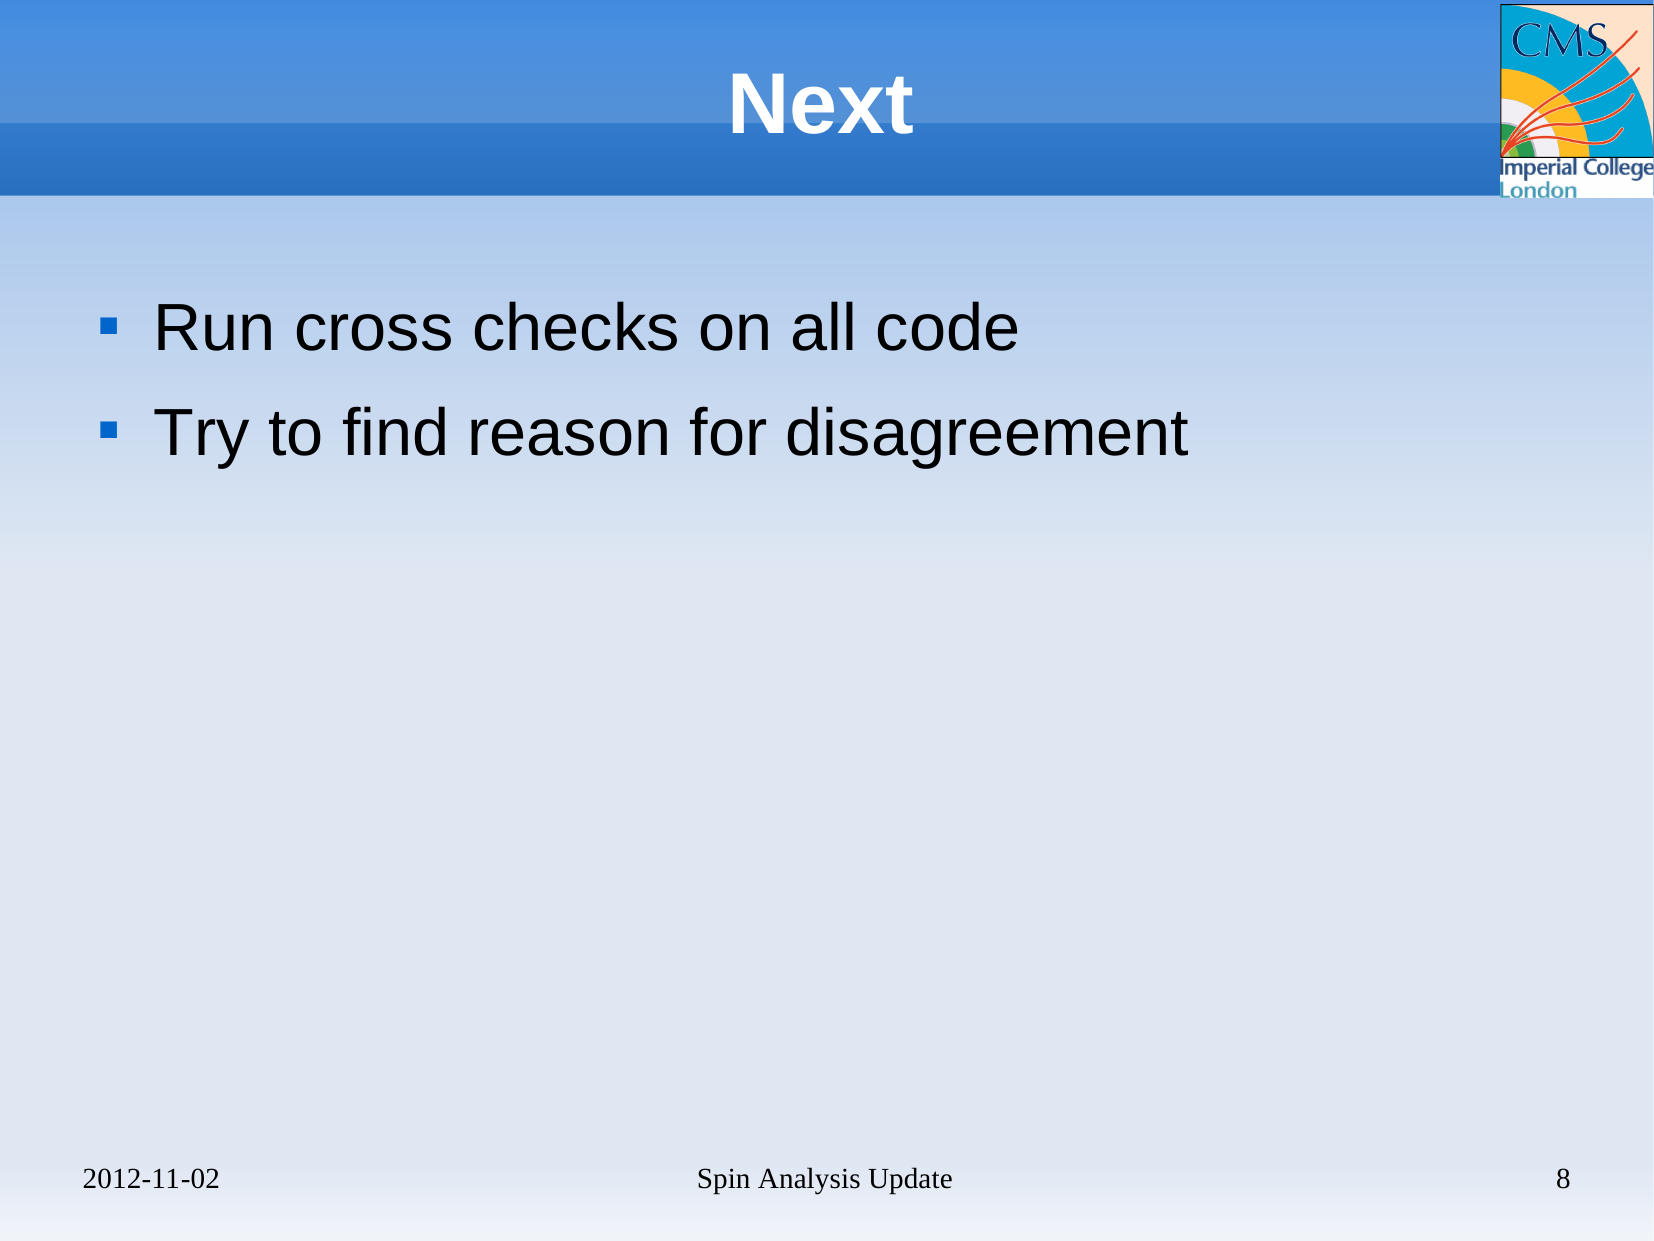

# Next
Run cross checks on all code
Try to find reason for disagreement
2012-11-02
Spin Analysis Update
8